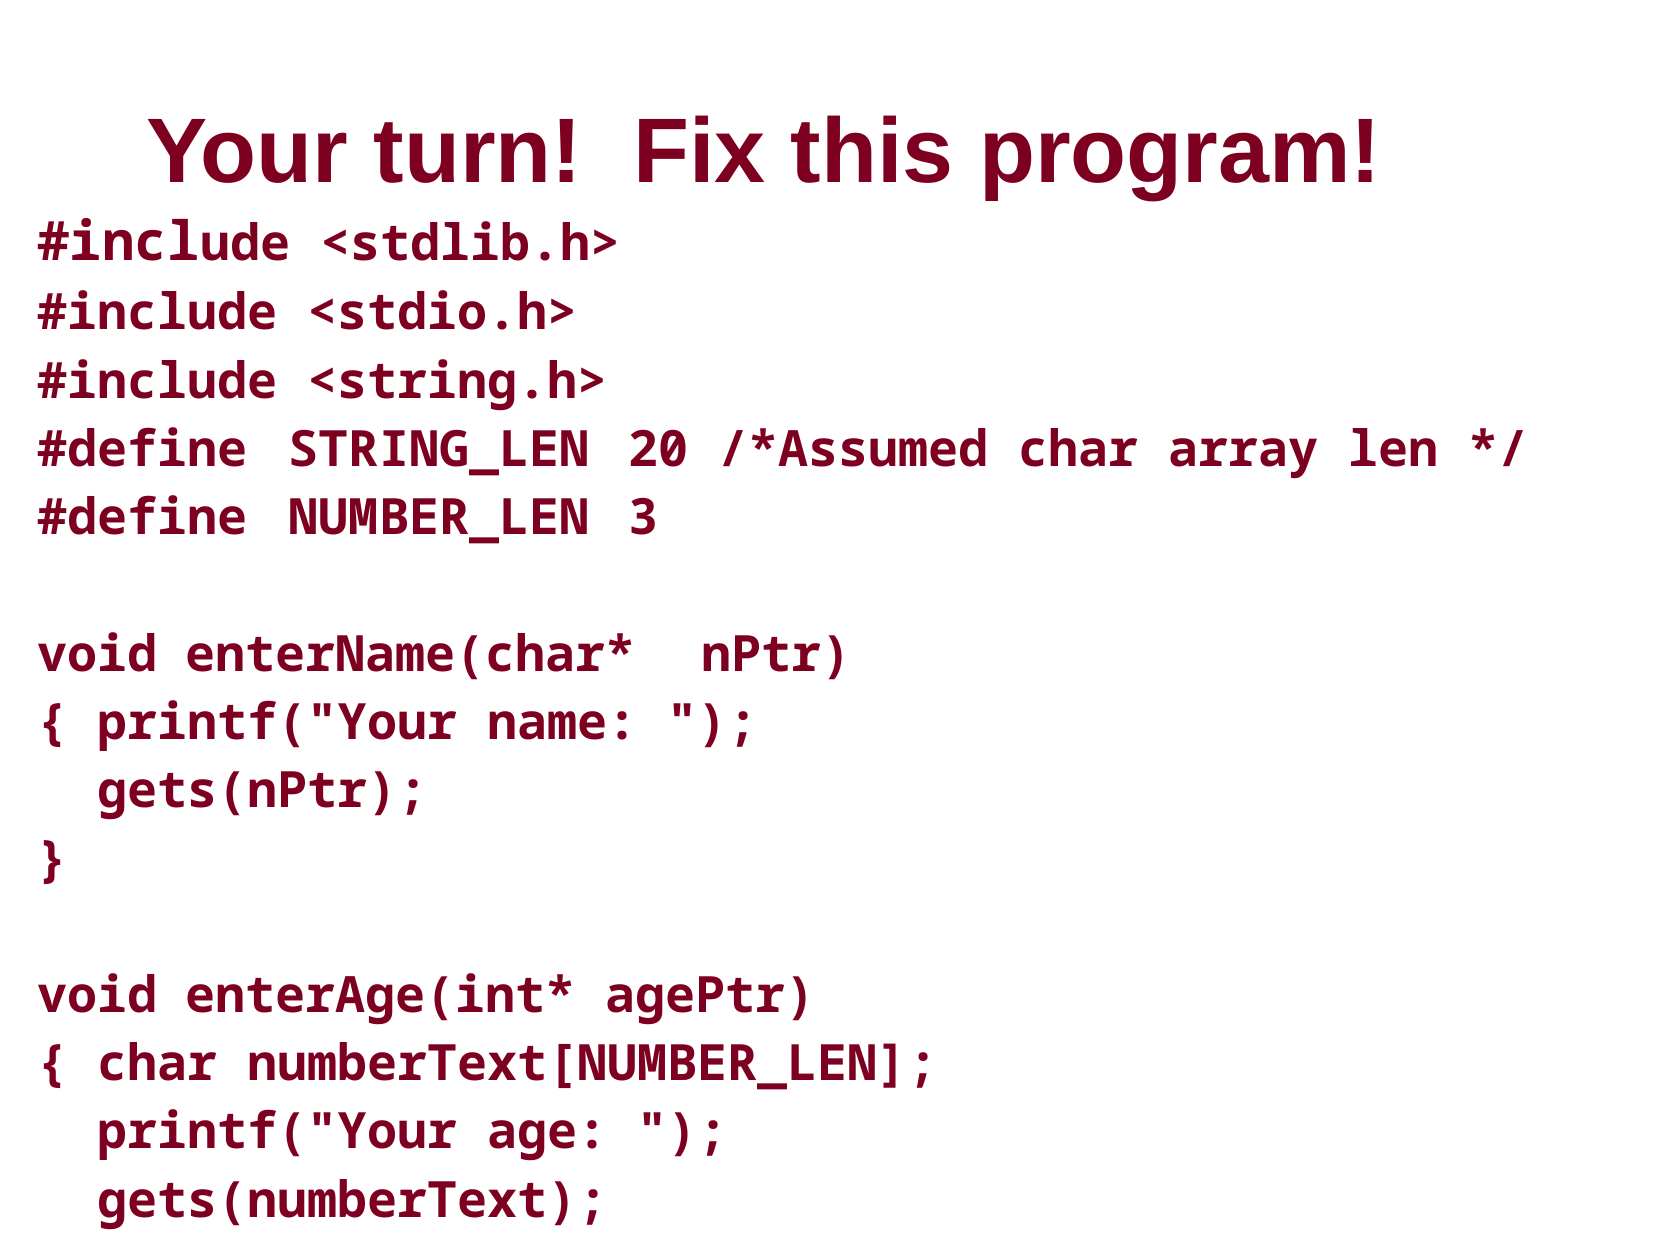

# Your turn! Fix this program!
#include <stdlib.h>
#include <stdio.h>
#include <string.h>
#define	 STRING_LEN	20 /*Assumed char array len */
#define	 NUMBER_LEN	3
void	enterName(char*	nPtr)
{ printf("Your name: ");
 gets(nPtr);
}
void	enterAge(int* agePtr)
{ char numberText[NUMBER_LEN];
 printf("Your age: ");
 gets(numberText);
 *agePtr=strtol(numberText,0,0);
}